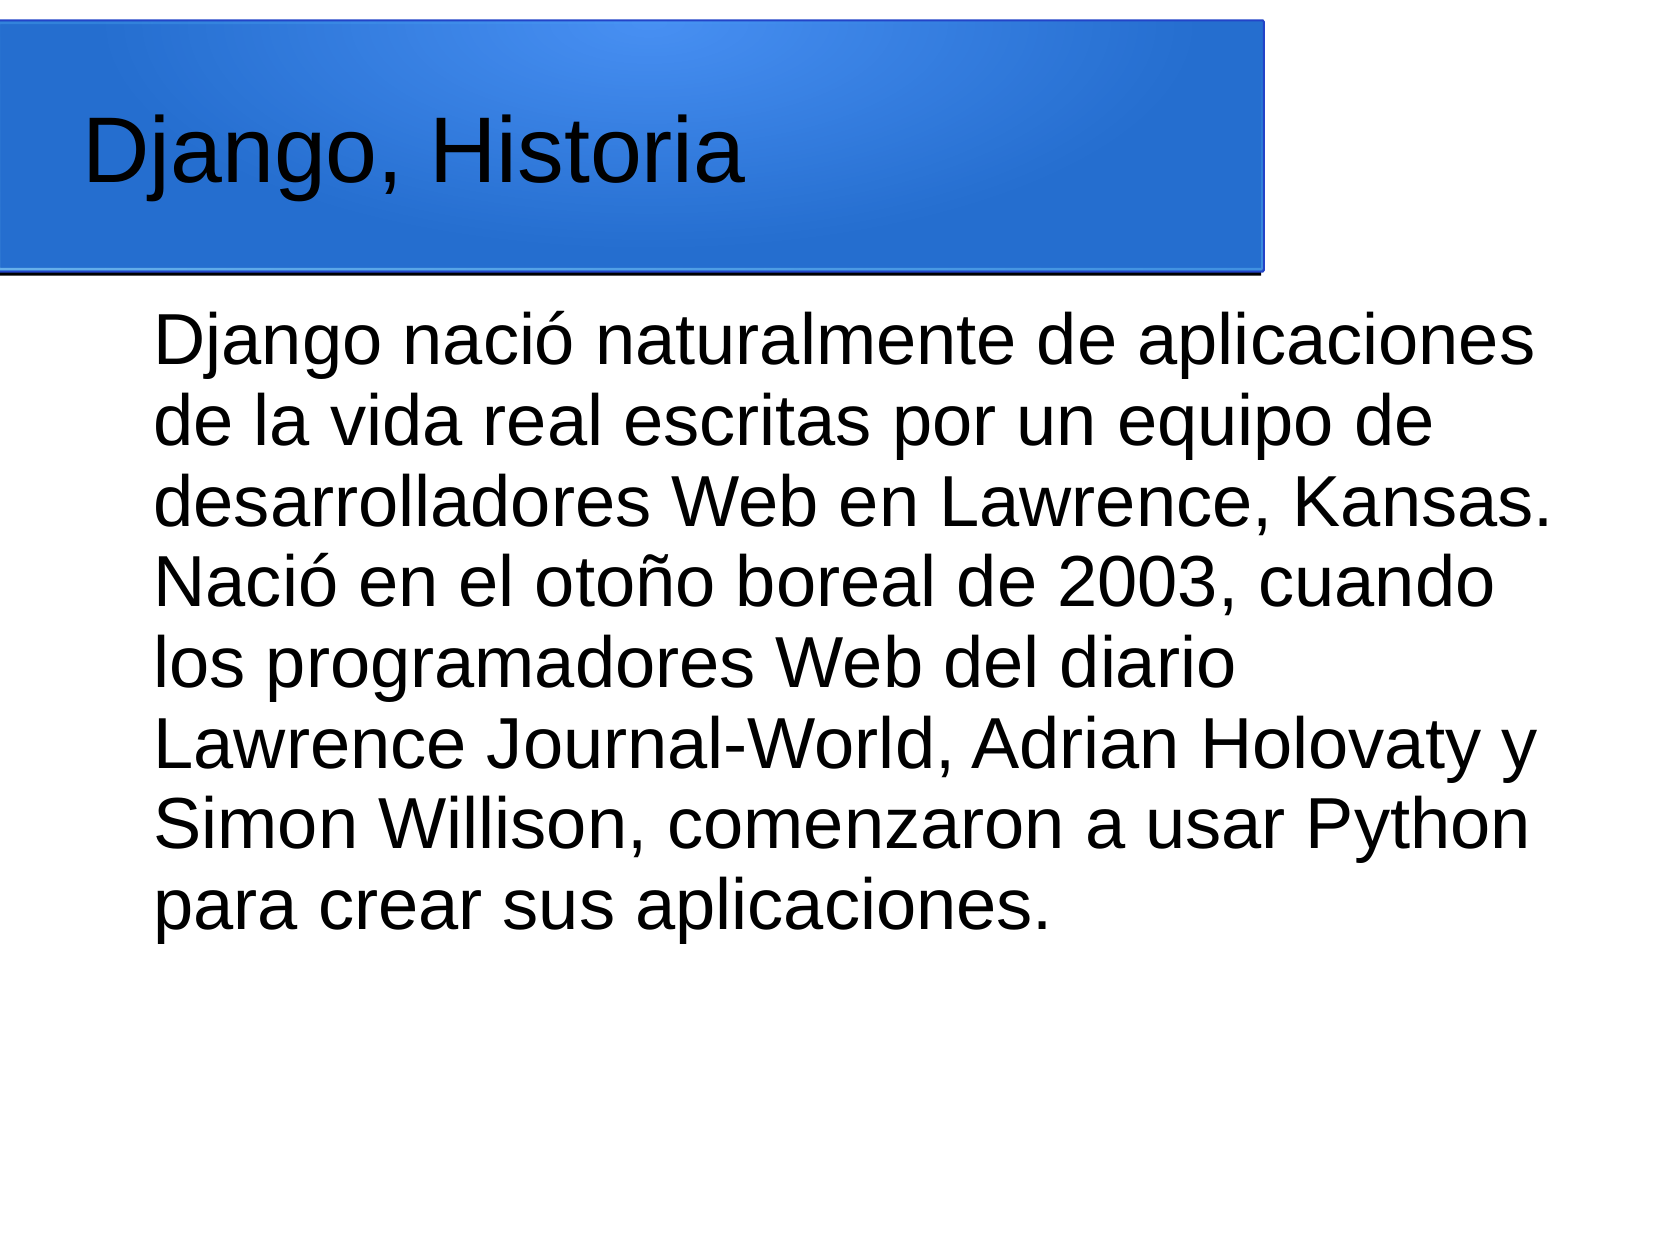

# Django, Historia
Django nació naturalmente de aplicaciones de la vida real escritas por un equipo de desarrolladores Web en Lawrence, Kansas. Nació en el otoño boreal de 2003, cuando los programadores Web del diario Lawrence Journal-World, Adrian Holovaty y Simon Willison, comenzaron a usar Python para crear sus aplicaciones.